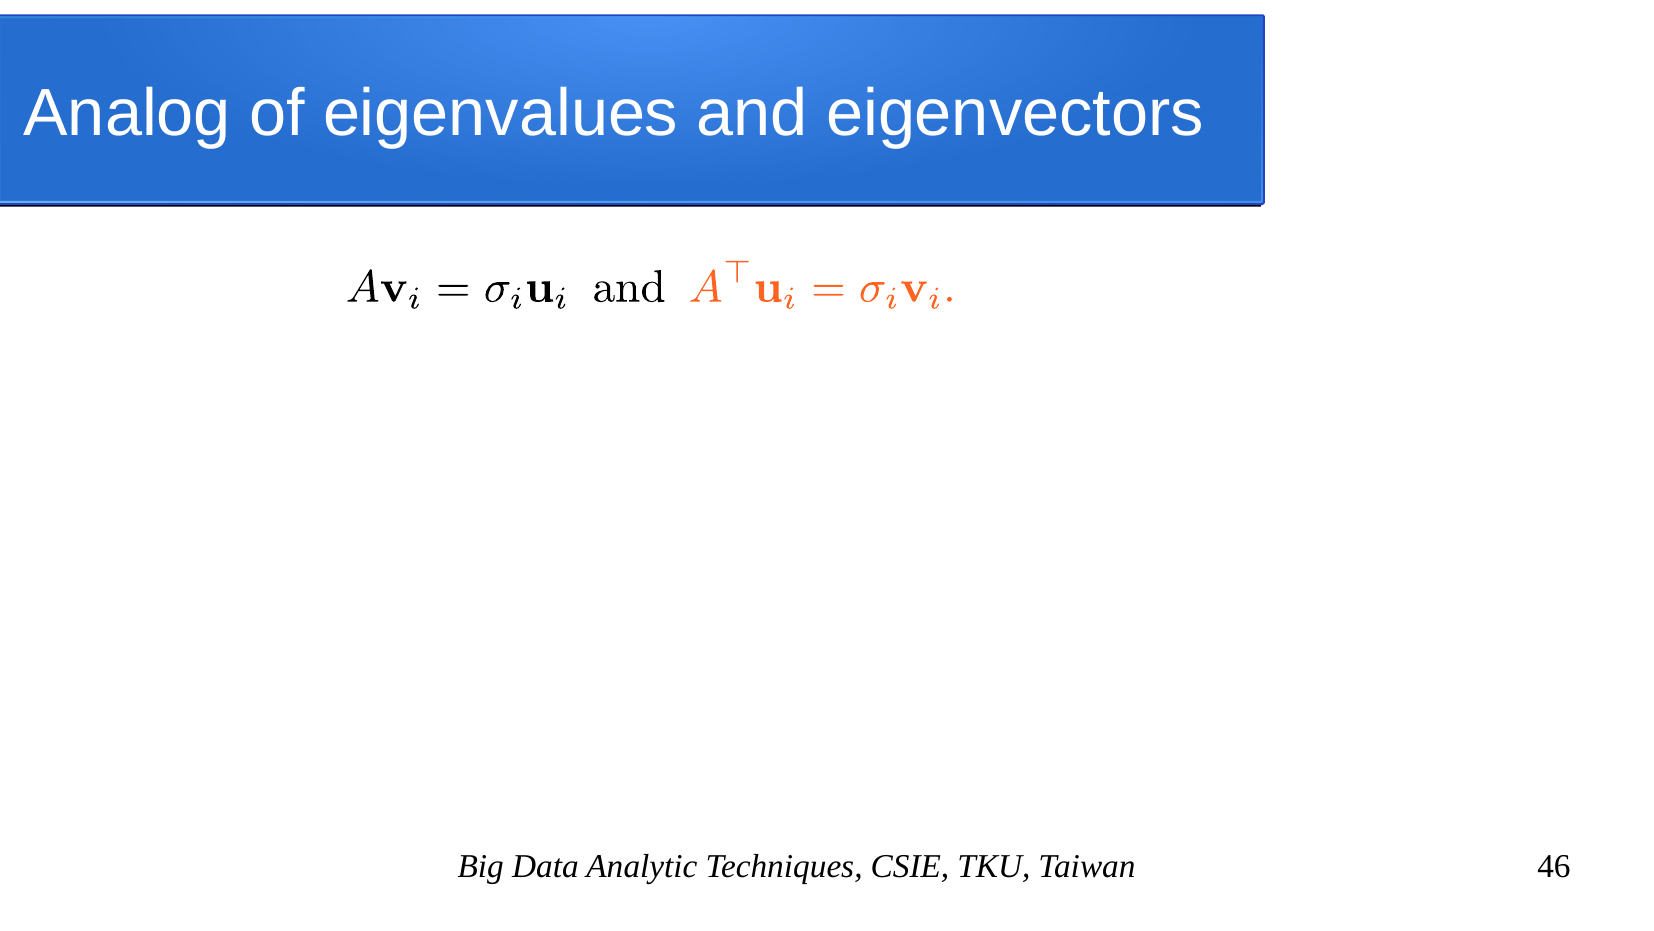

# Analog of eigenvalues and eigenvectors
Big Data Analytic Techniques, CSIE, TKU, Taiwan
46